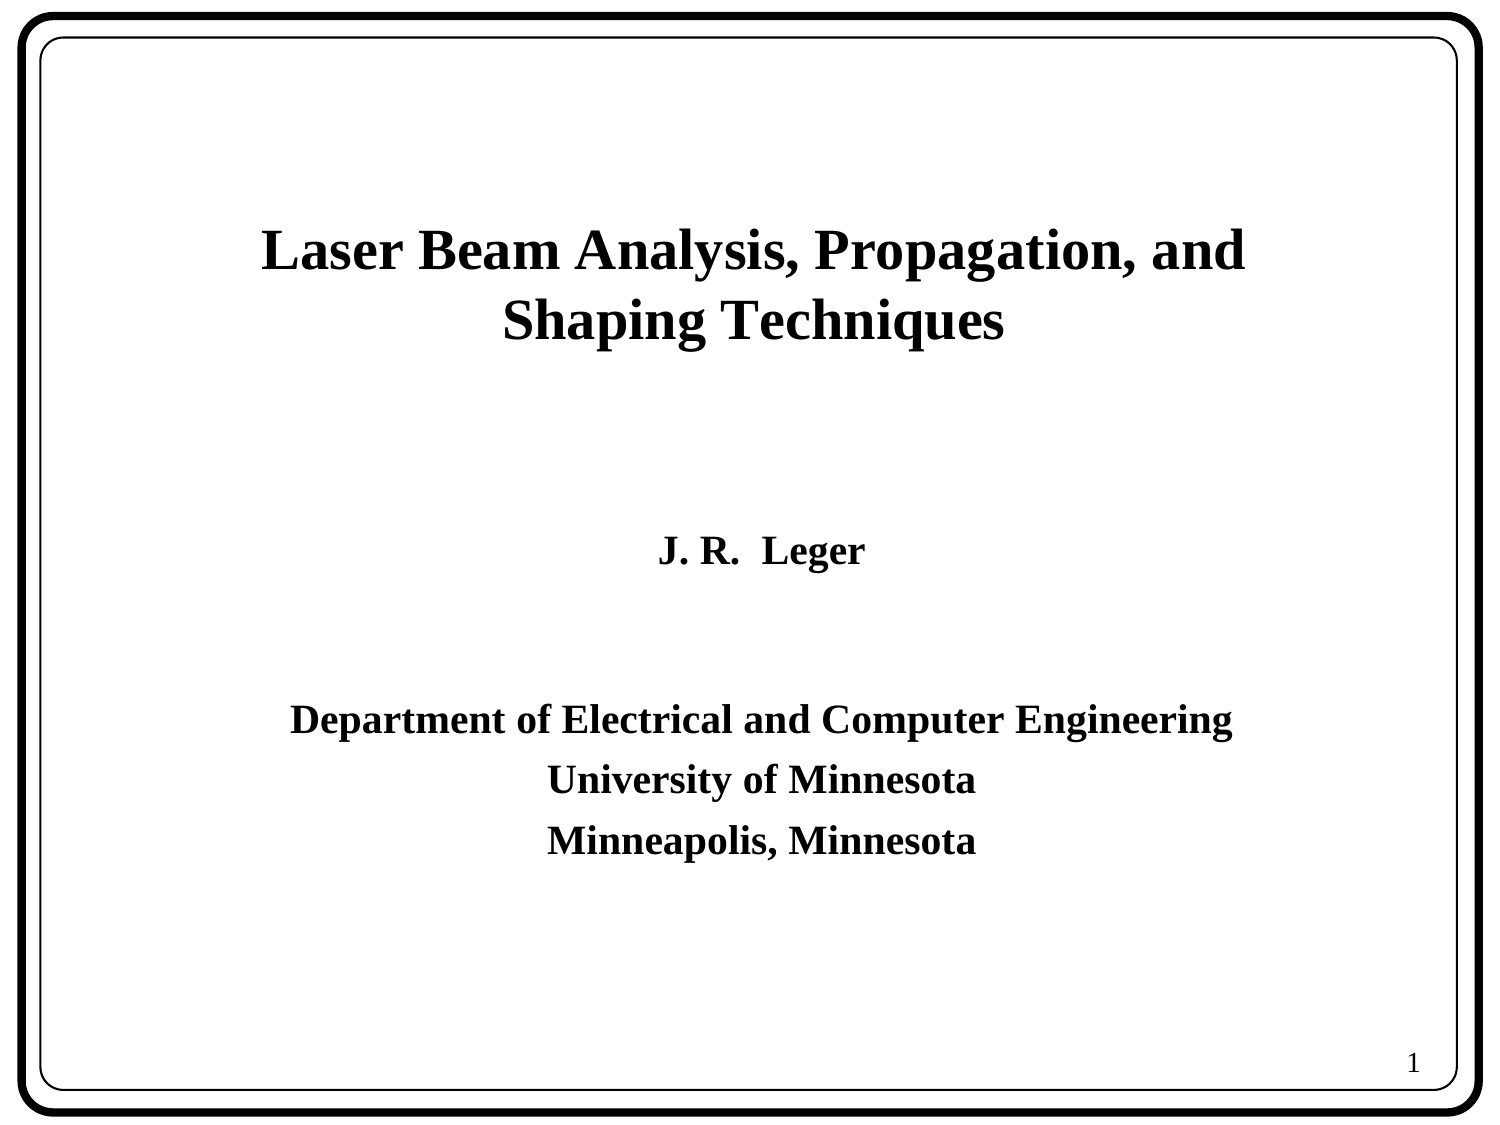

# Laser Beam Analysis, Propagation, and Shaping Techniques
J. R. Leger
Department of Electrical and Computer Engineering
University of Minnesota
Minneapolis, Minnesota